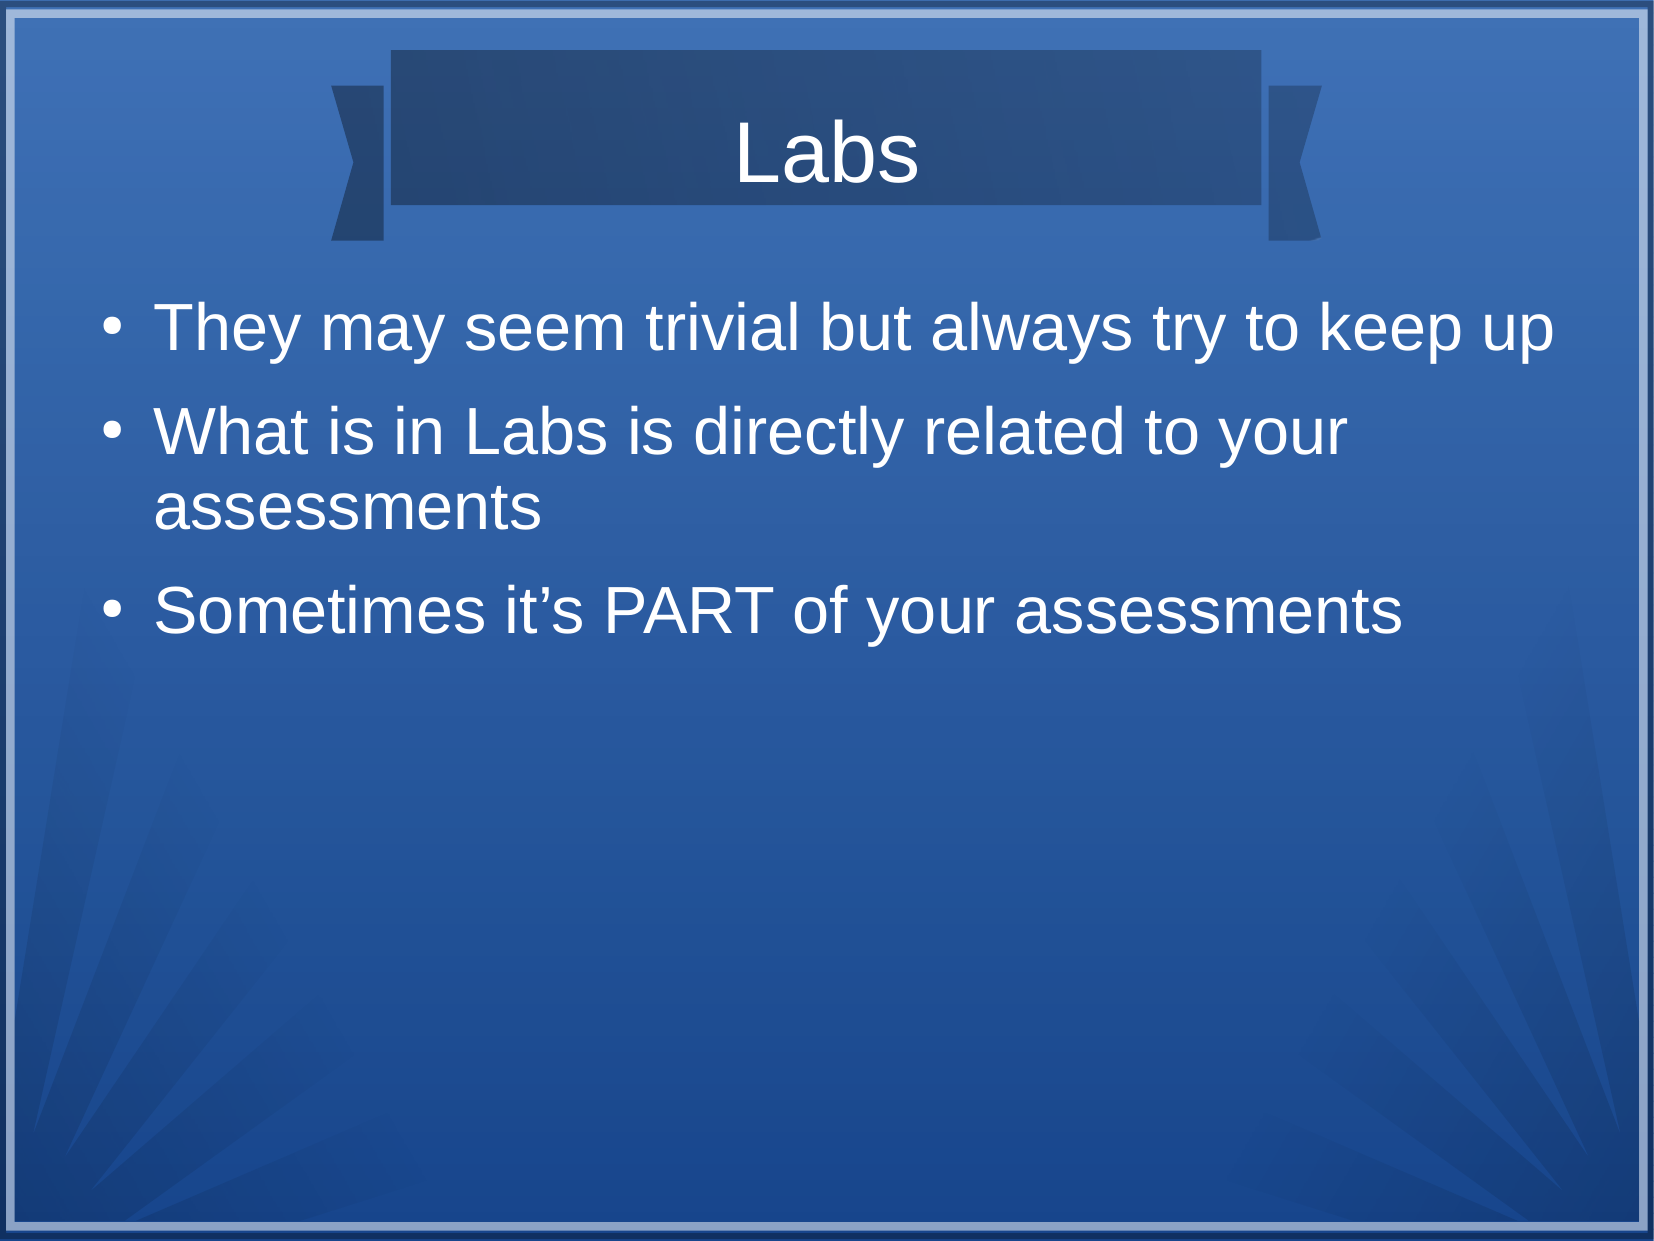

# Labs
They may seem trivial but always try to keep up
What is in Labs is directly related to your assessments
Sometimes it’s PART of your assessments